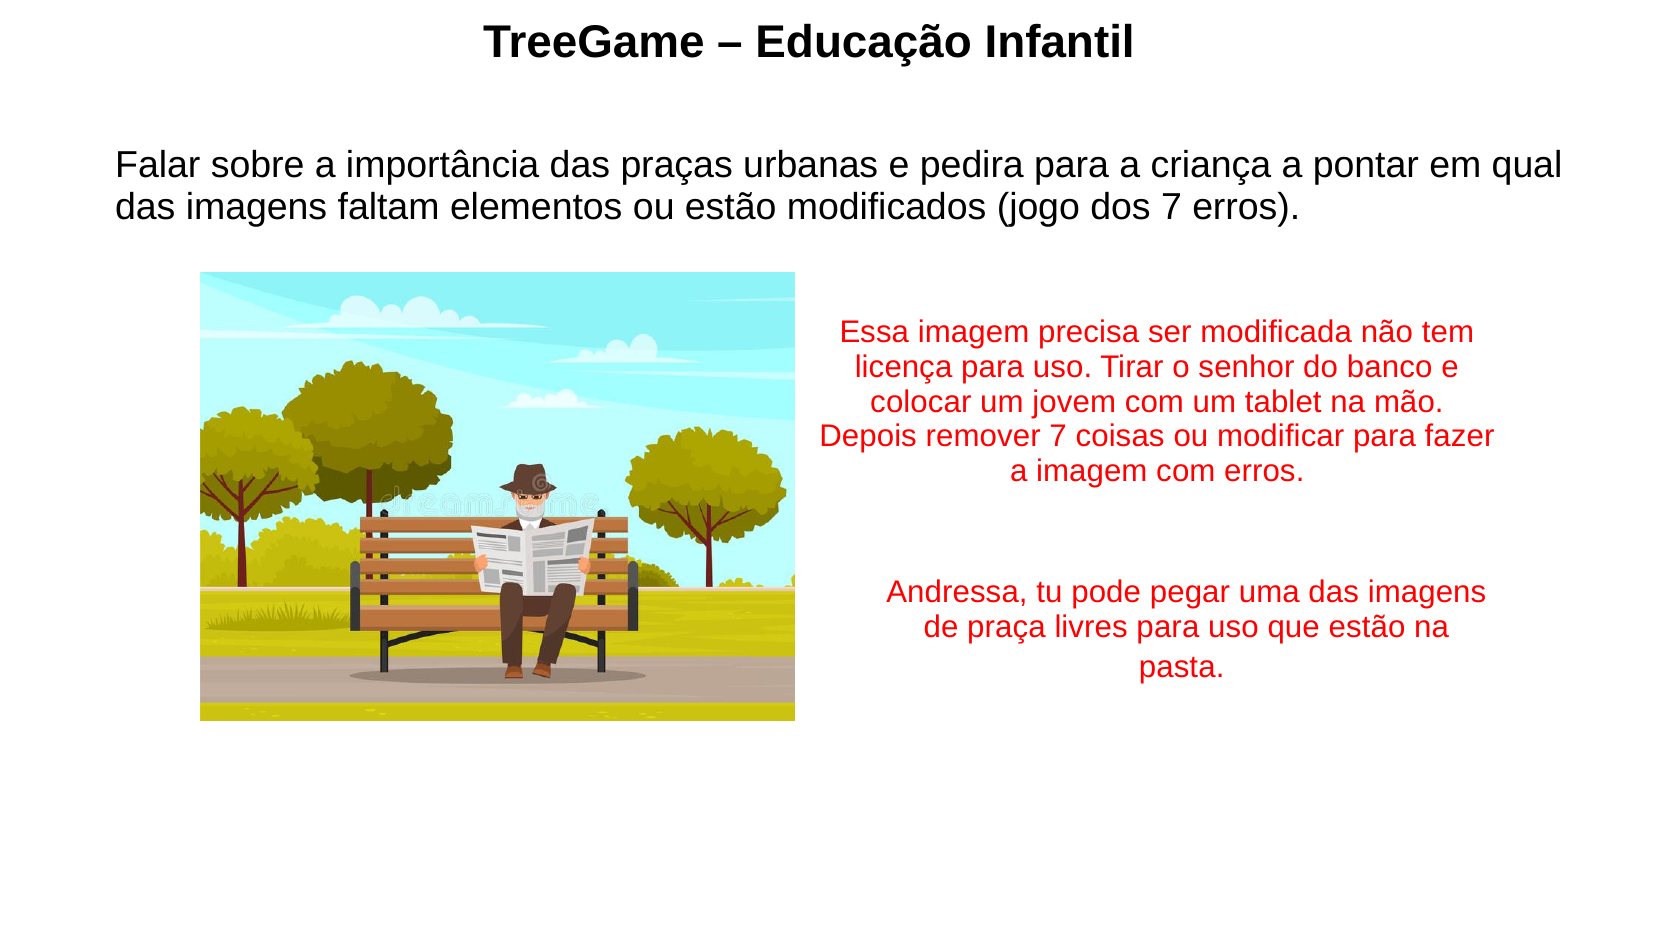

# TreeGame – Educação Infantil
Falar sobre a importância das praças urbanas e pedira para a criança a pontar em qual das imagens faltam elementos ou estão modificados (jogo dos 7 erros).
Essa imagem precisa ser modificada não tem licença para uso. Tirar o senhor do banco e colocar um jovem com um tablet na mão. Depois remover 7 coisas ou modificar para fazer a imagem com erros.
Andressa, tu pode pegar uma das imagens de praça livres para uso que estão na pasta.